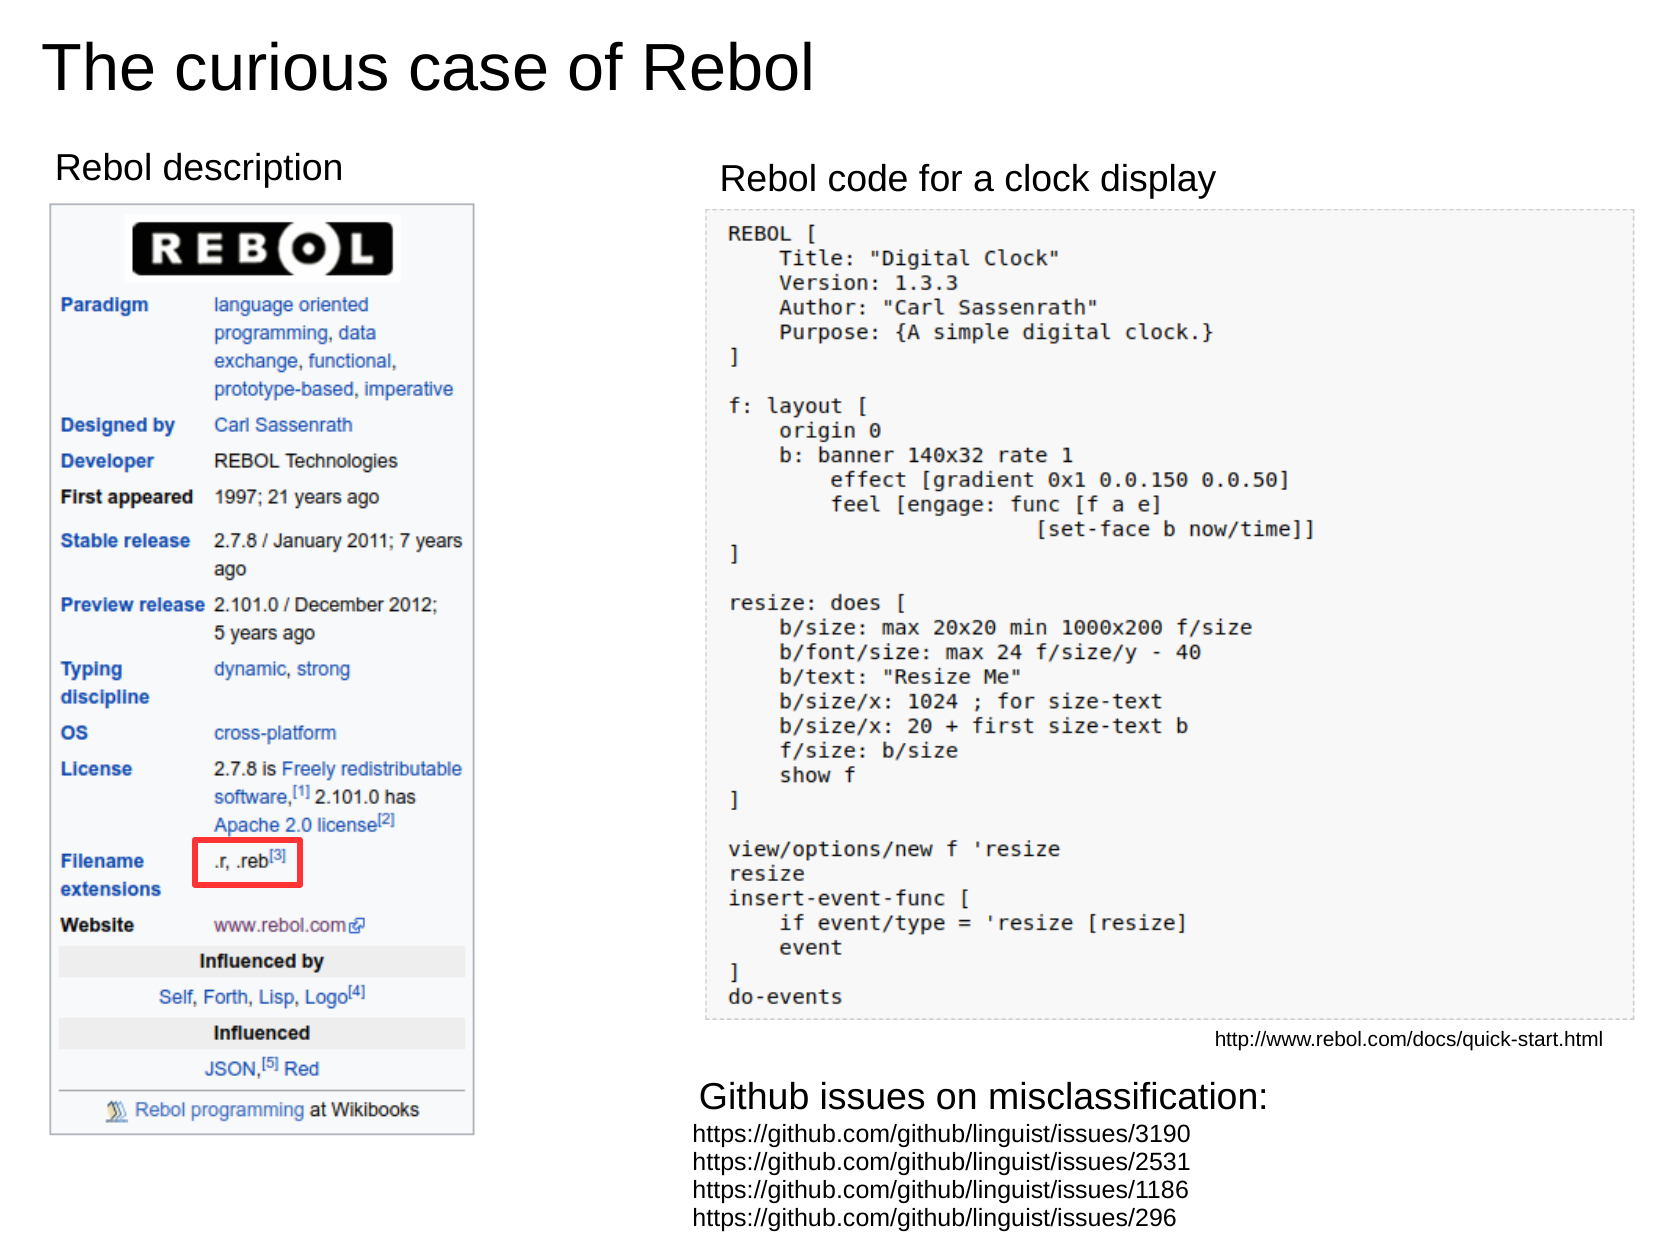

# The curious case of Rebol
Rebol description
Rebol code for a clock display
http://www.rebol.com/docs/quick-start.html
Github issues on misclassification:
https://github.com/github/linguist/issues/3190
https://github.com/github/linguist/issues/2531
https://github.com/github/linguist/issues/1186
https://github.com/github/linguist/issues/296